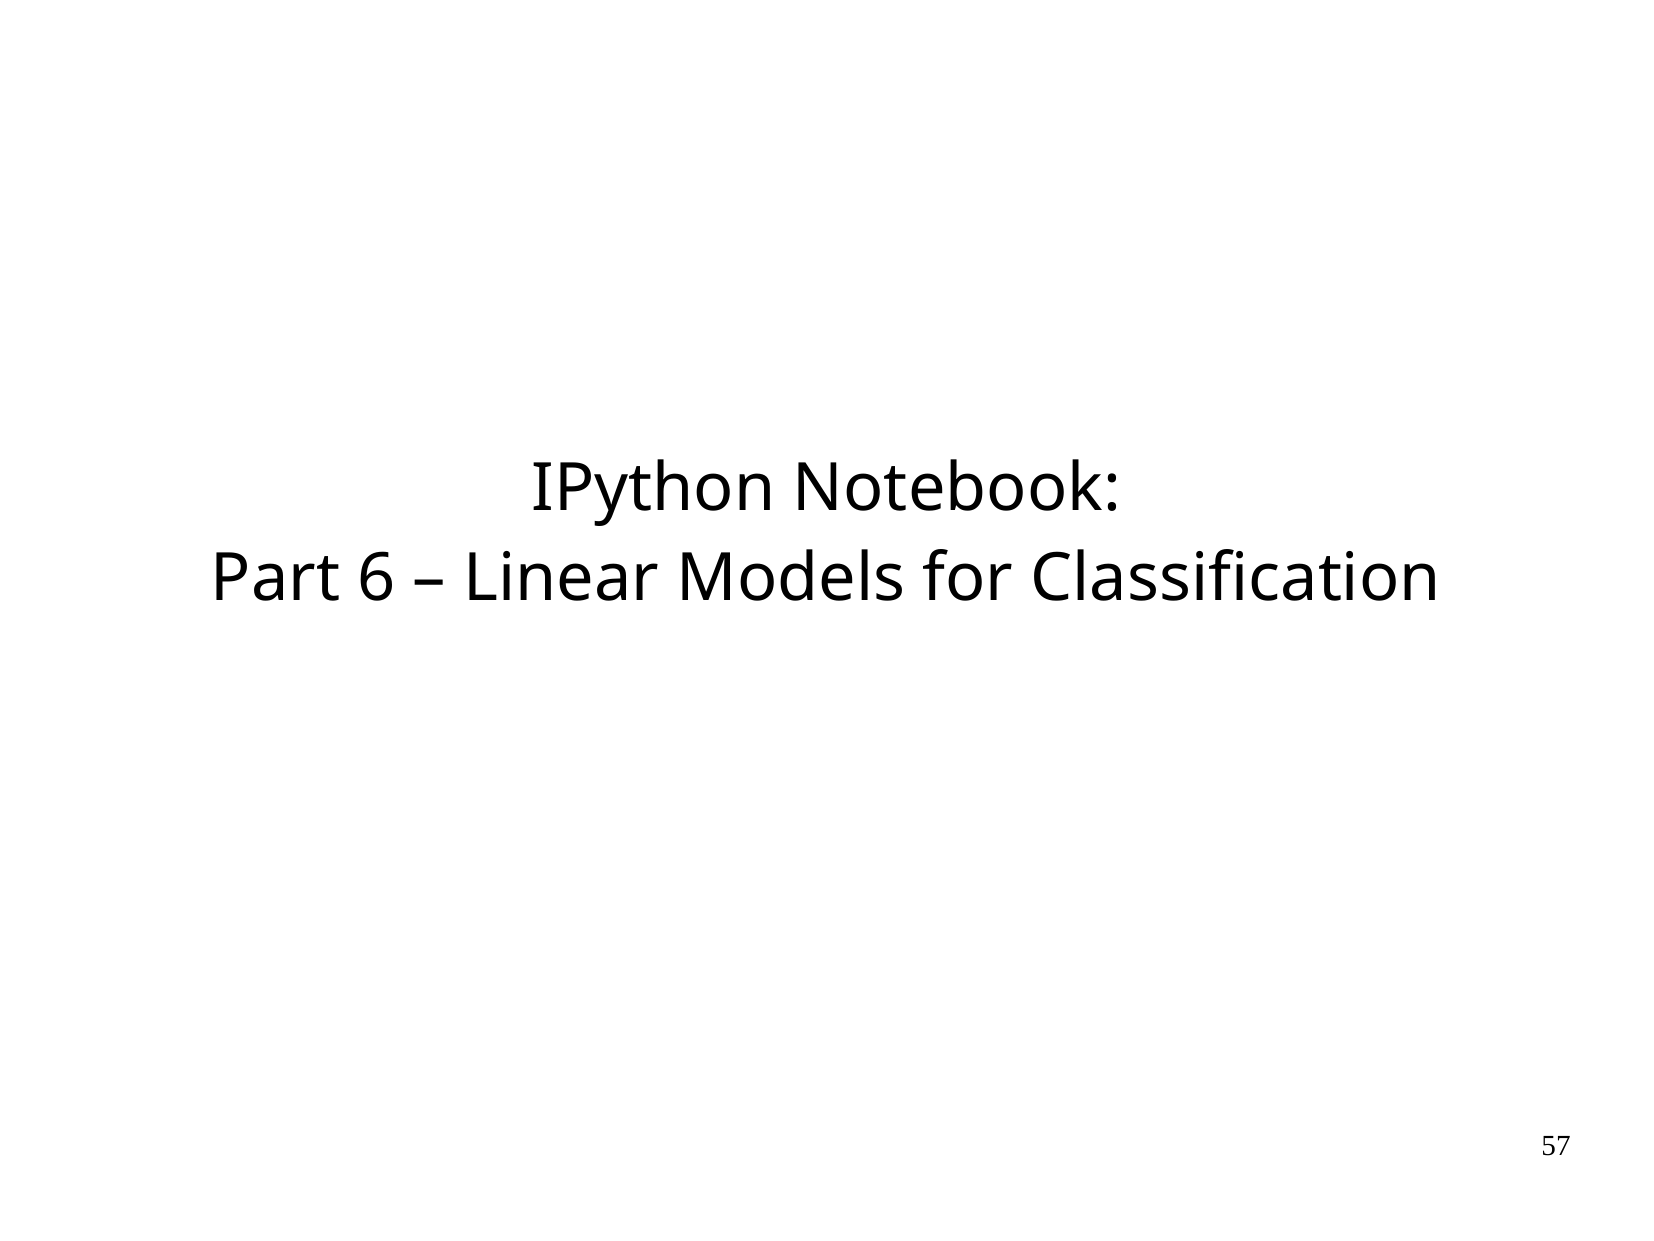

# IPython Notebook:
Part 6 – Linear Models for Classification
57